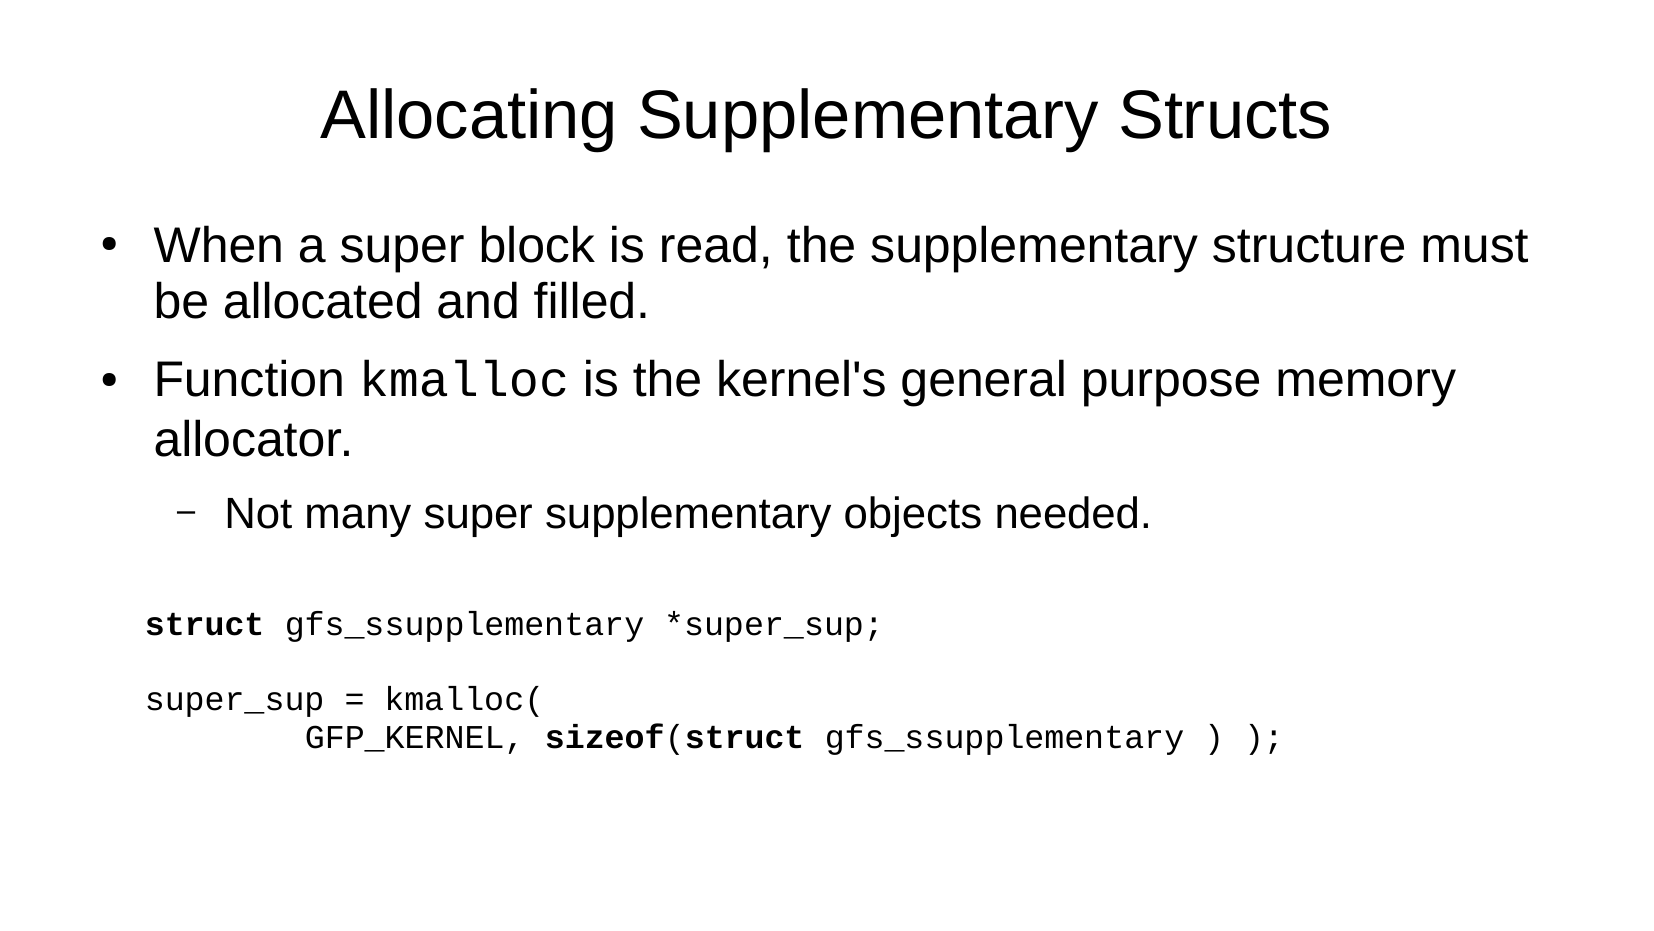

# Allocating Supplementary Structs
When a super block is read, the supplementary structure must be allocated and filled.
Function kmalloc is the kernel's general purpose memory allocator.
Not many super supplementary objects needed.
struct gfs_ssupplementary *super_sup;
super_sup = kmalloc(
 GFP_KERNEL, sizeof(struct gfs_ssupplementary ) );